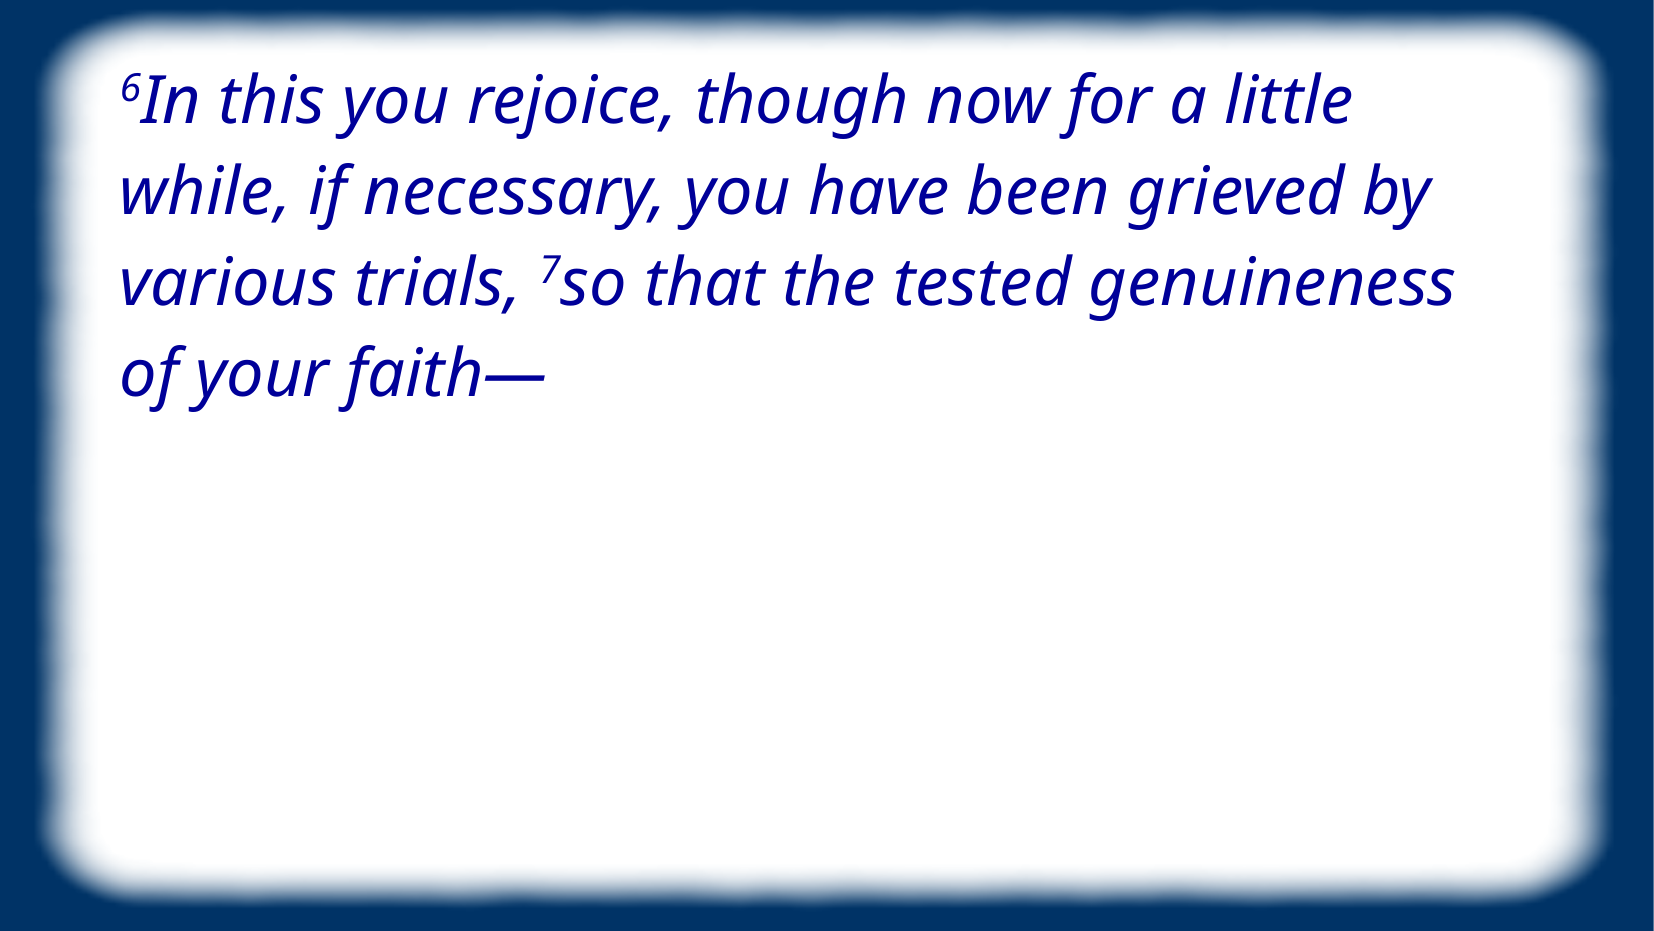

6In this you rejoice, though now for a little while, if necessary, you have been grieved by various trials, 7so that the tested genuineness of your faith—